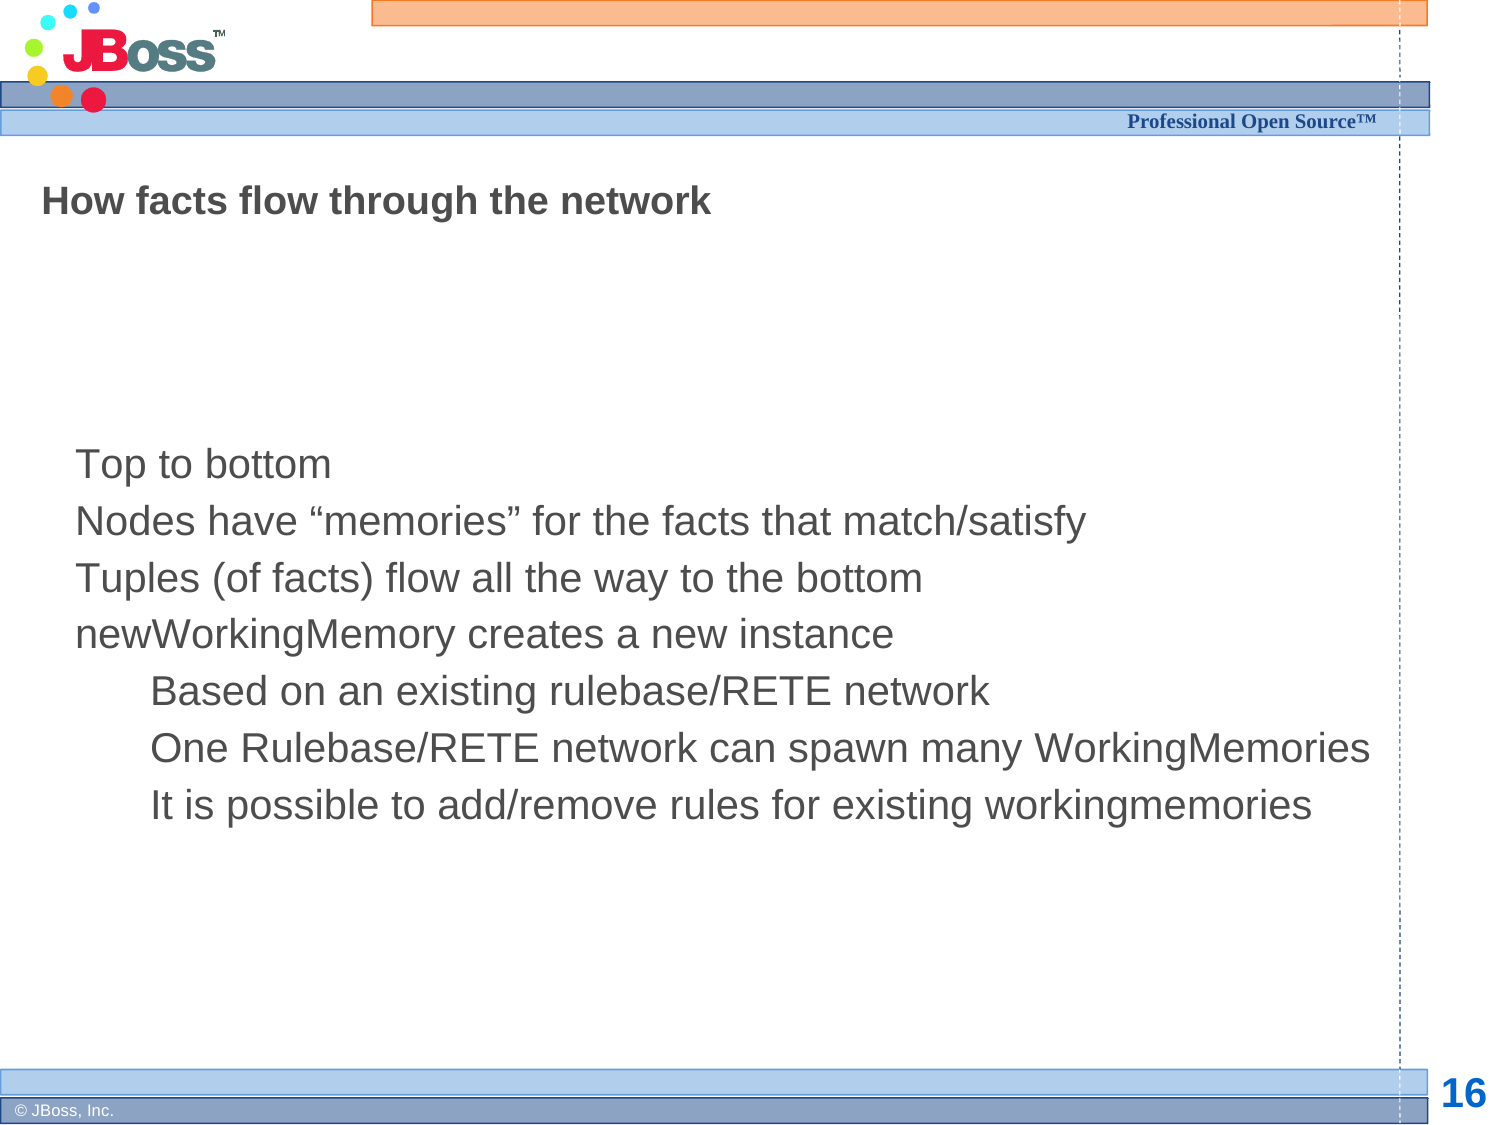

# How facts flow through the network
Top to bottom
Nodes have “memories” for the facts that match/satisfy
Tuples (of facts) flow all the way to the bottom
newWorkingMemory creates a new instance
Based on an existing rulebase/RETE network
One Rulebase/RETE network can spawn many WorkingMemories
It is possible to add/remove rules for existing workingmemories